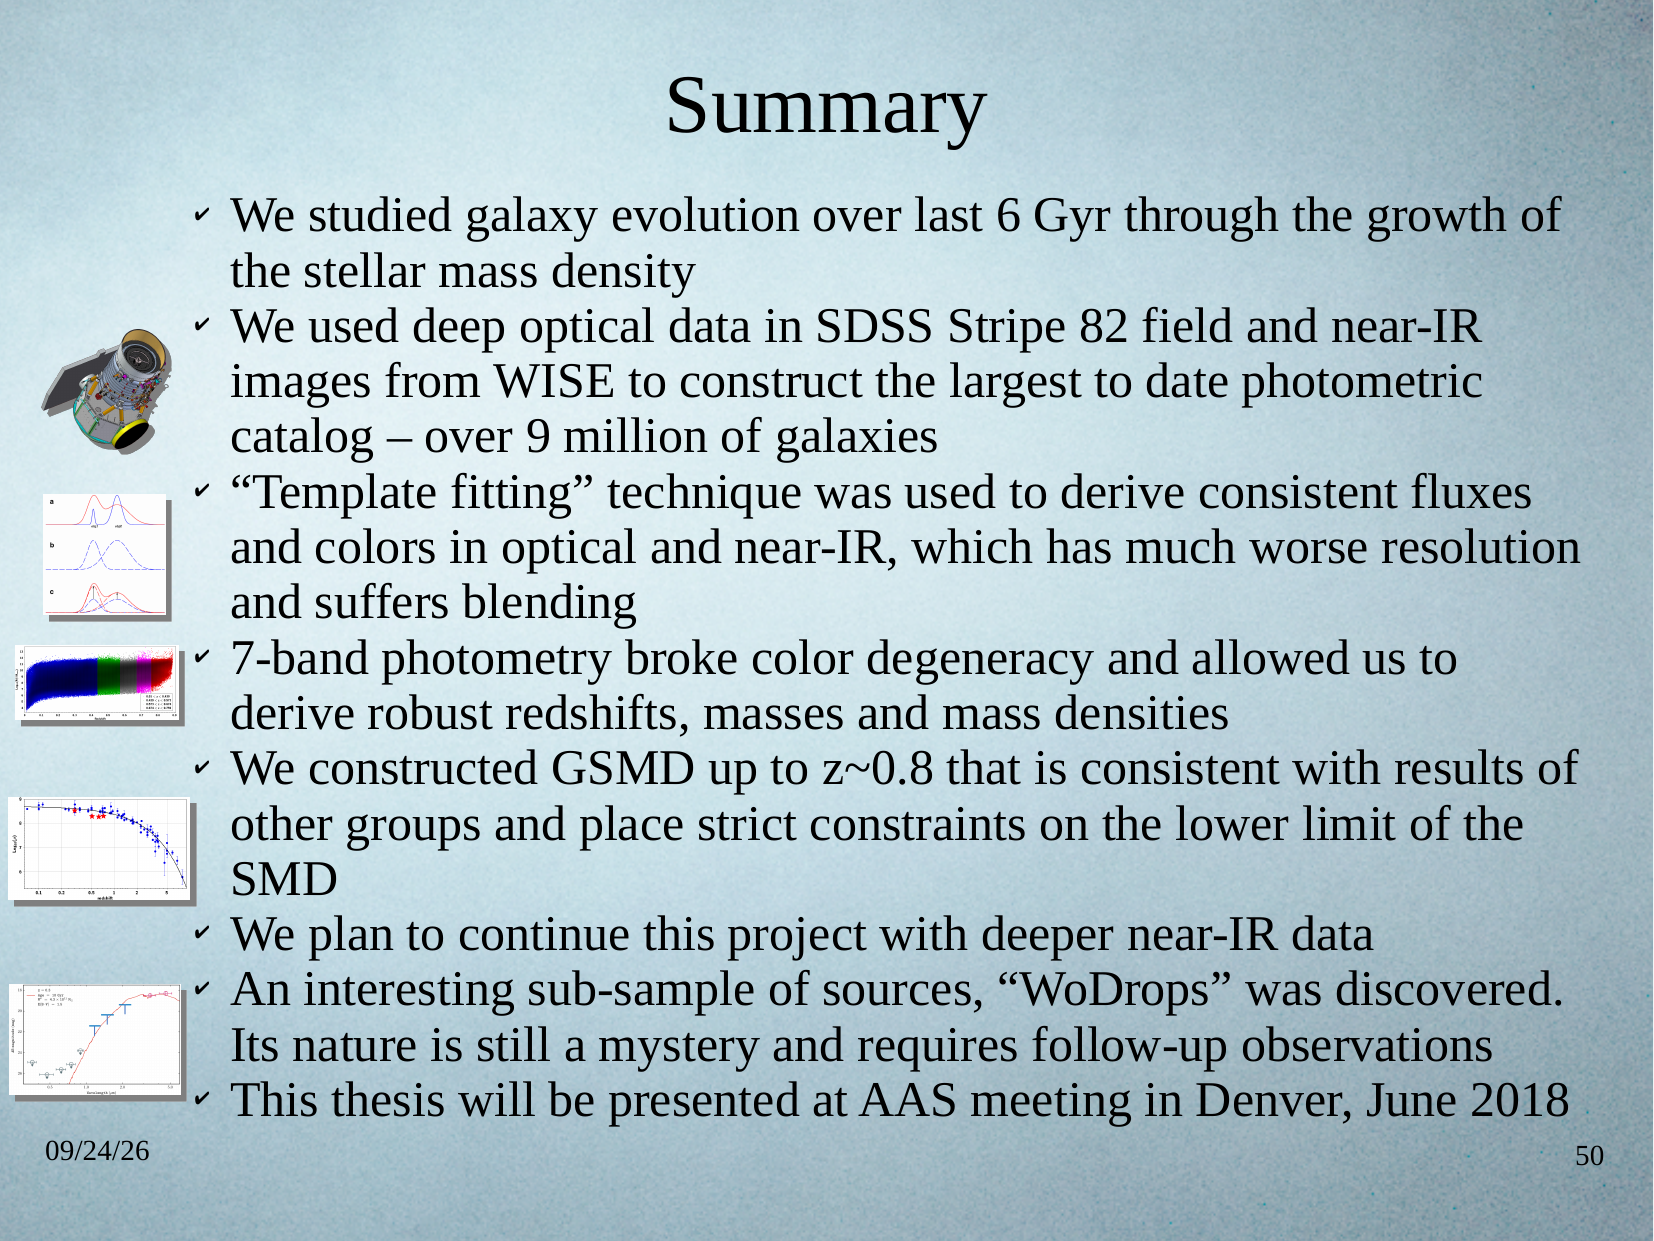

# Summary
We studied galaxy evolution over last 6 Gyr through the growth of the stellar mass density
We used deep optical data in SDSS Stripe 82 field and near-IR images from WISE to construct the largest to date photometric catalog – over 9 million of galaxies
“Template fitting” technique was used to derive consistent fluxes and colors in optical and near-IR, which has much worse resolution and suffers blending
7-band photometry broke color degeneracy and allowed us to derive robust redshifts, masses and mass densities
We constructed GSMD up to z~0.8 that is consistent with results of other groups and place strict constraints on the lower limit of the SMD
We plan to continue this project with deeper near-IR data
An interesting sub-sample of sources, “WoDrops” was discovered. Its nature is still a mystery and requires follow-up observations
This thesis will be presented at AAS meeting in Denver, June 2018
50